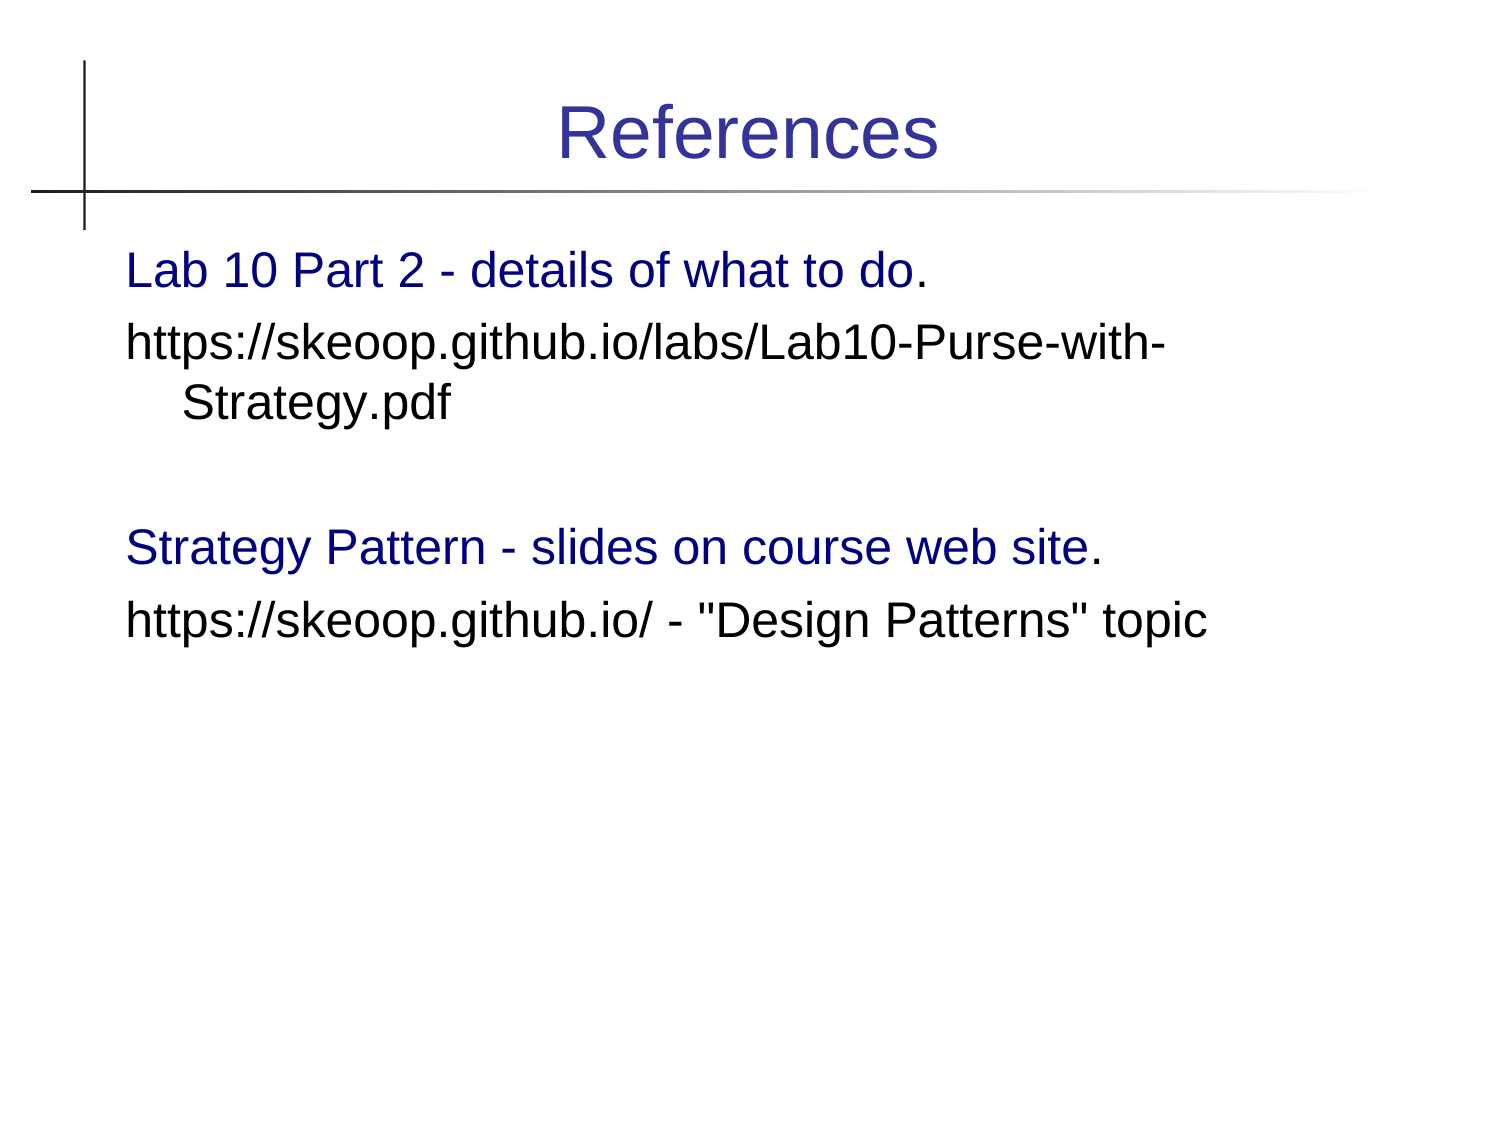

# References
Lab 10 Part 2 - details of what to do.
https://skeoop.github.io/labs/Lab10-Purse-with-Strategy.pdf
Strategy Pattern - slides on course web site.
https://skeoop.github.io/ - "Design Patterns" topic